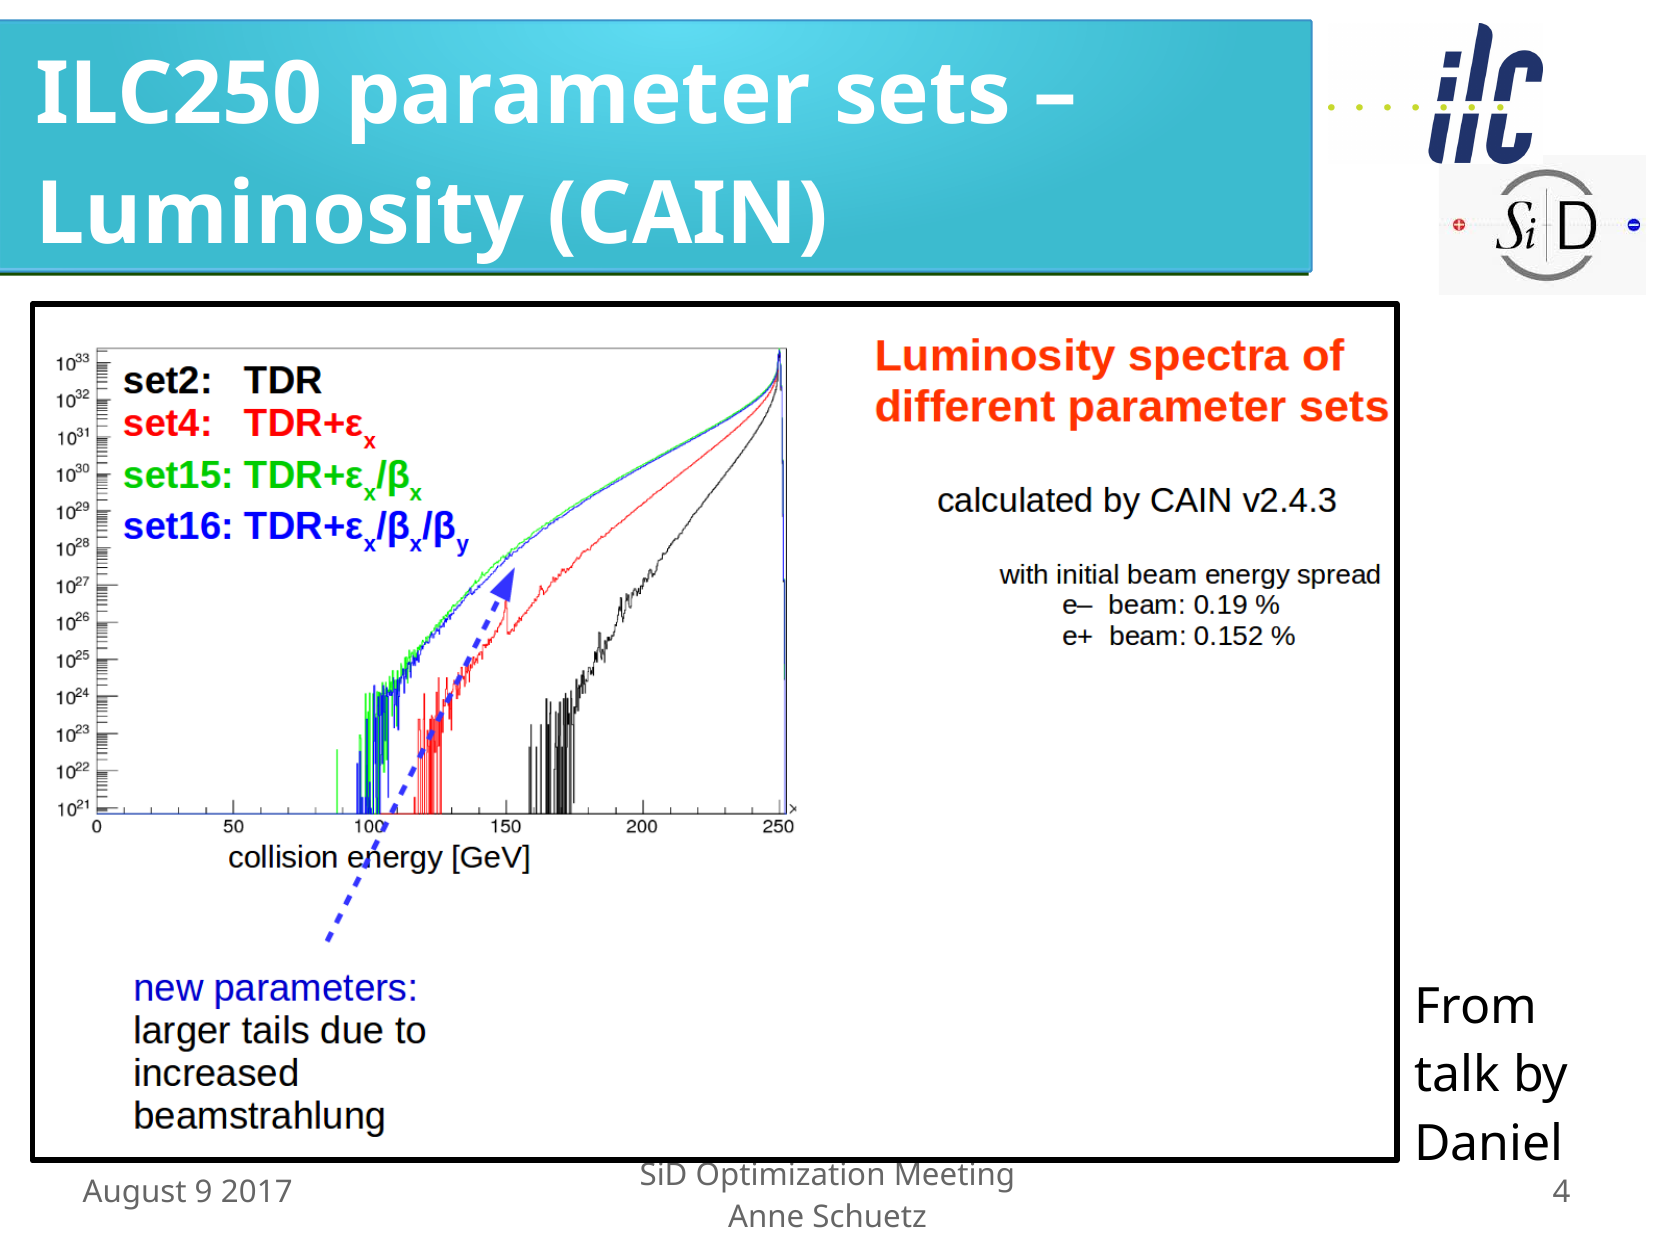

# ILC250 parameter sets – Luminosity (CAIN)
From talk by Daniel
4